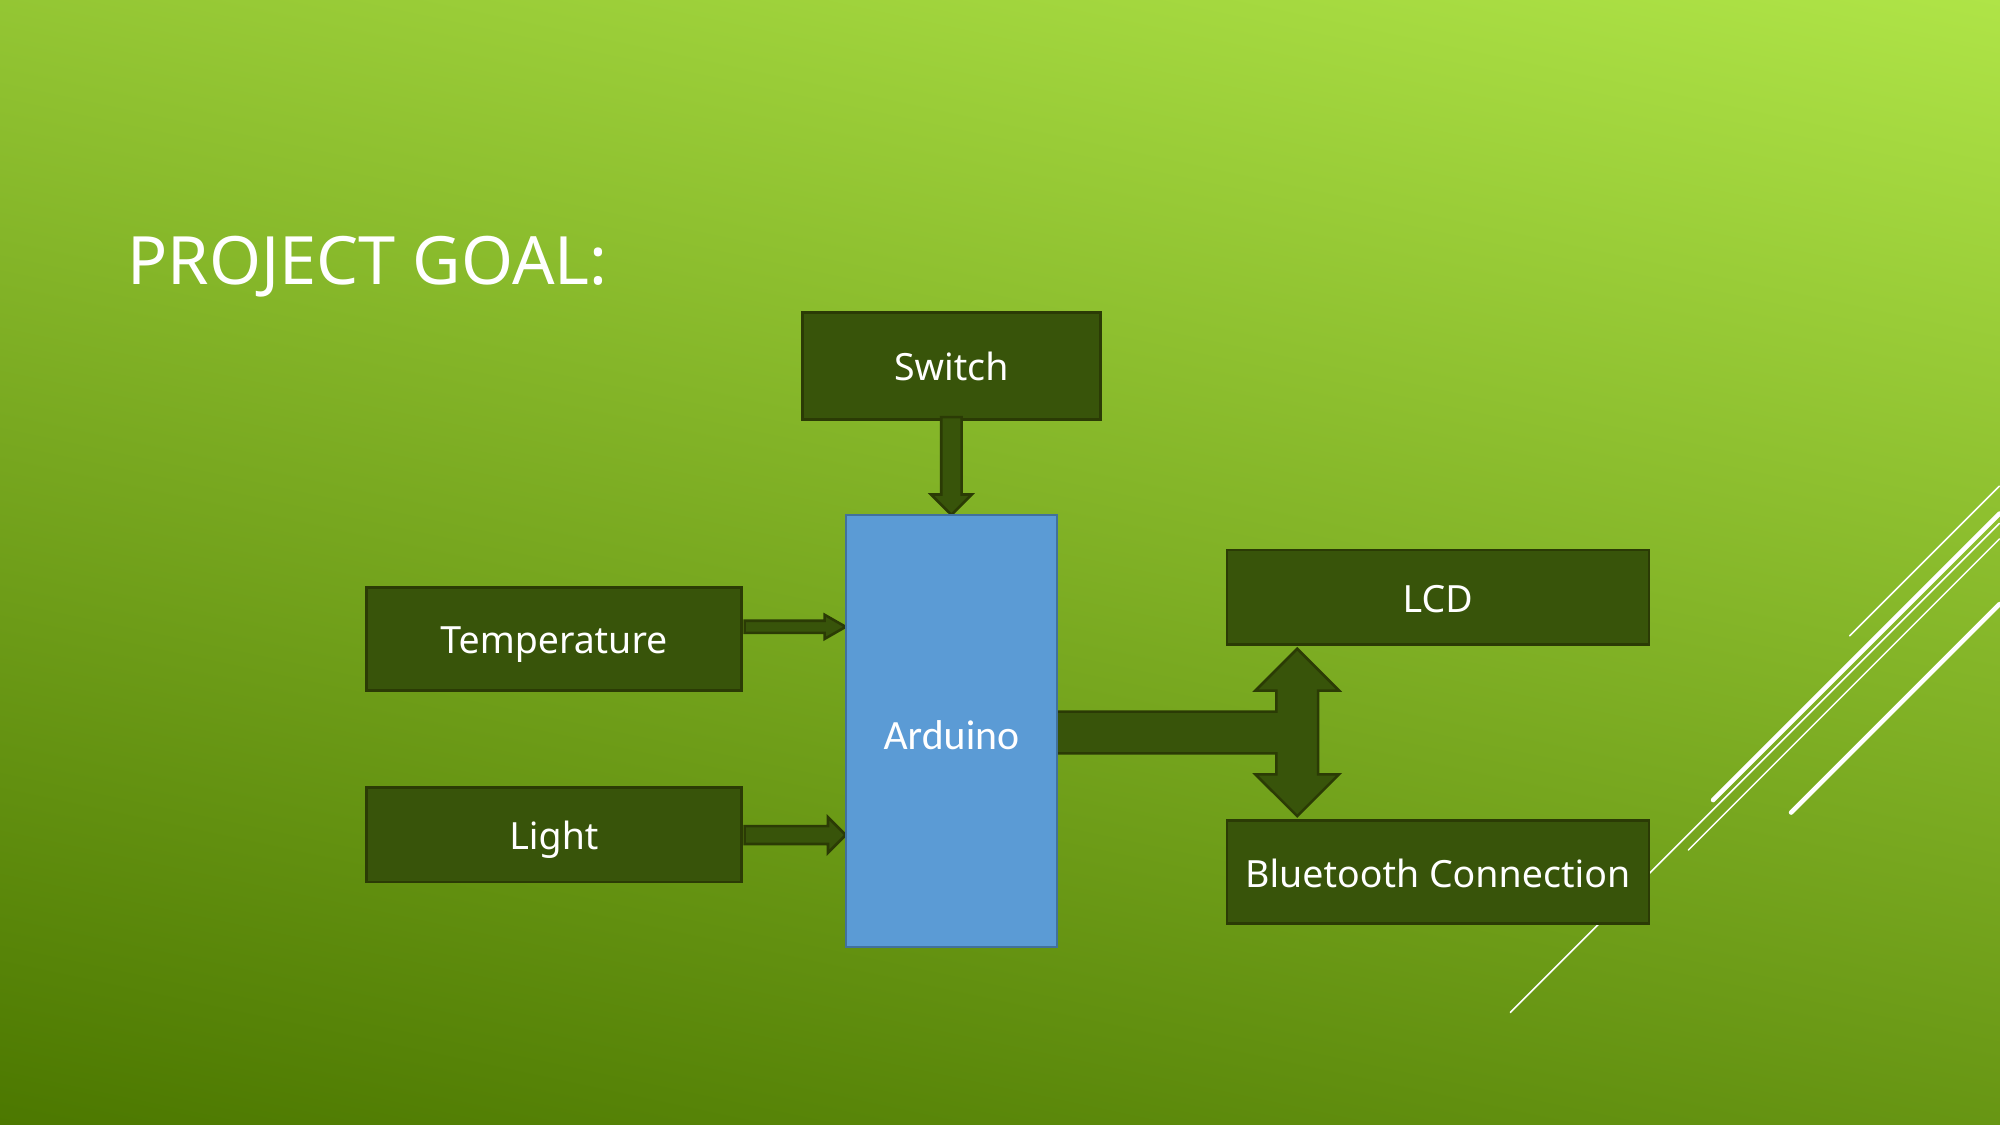

# Project Goal:
Switch
Arduino
LCD
Temperature
Light
Bluetooth Connection